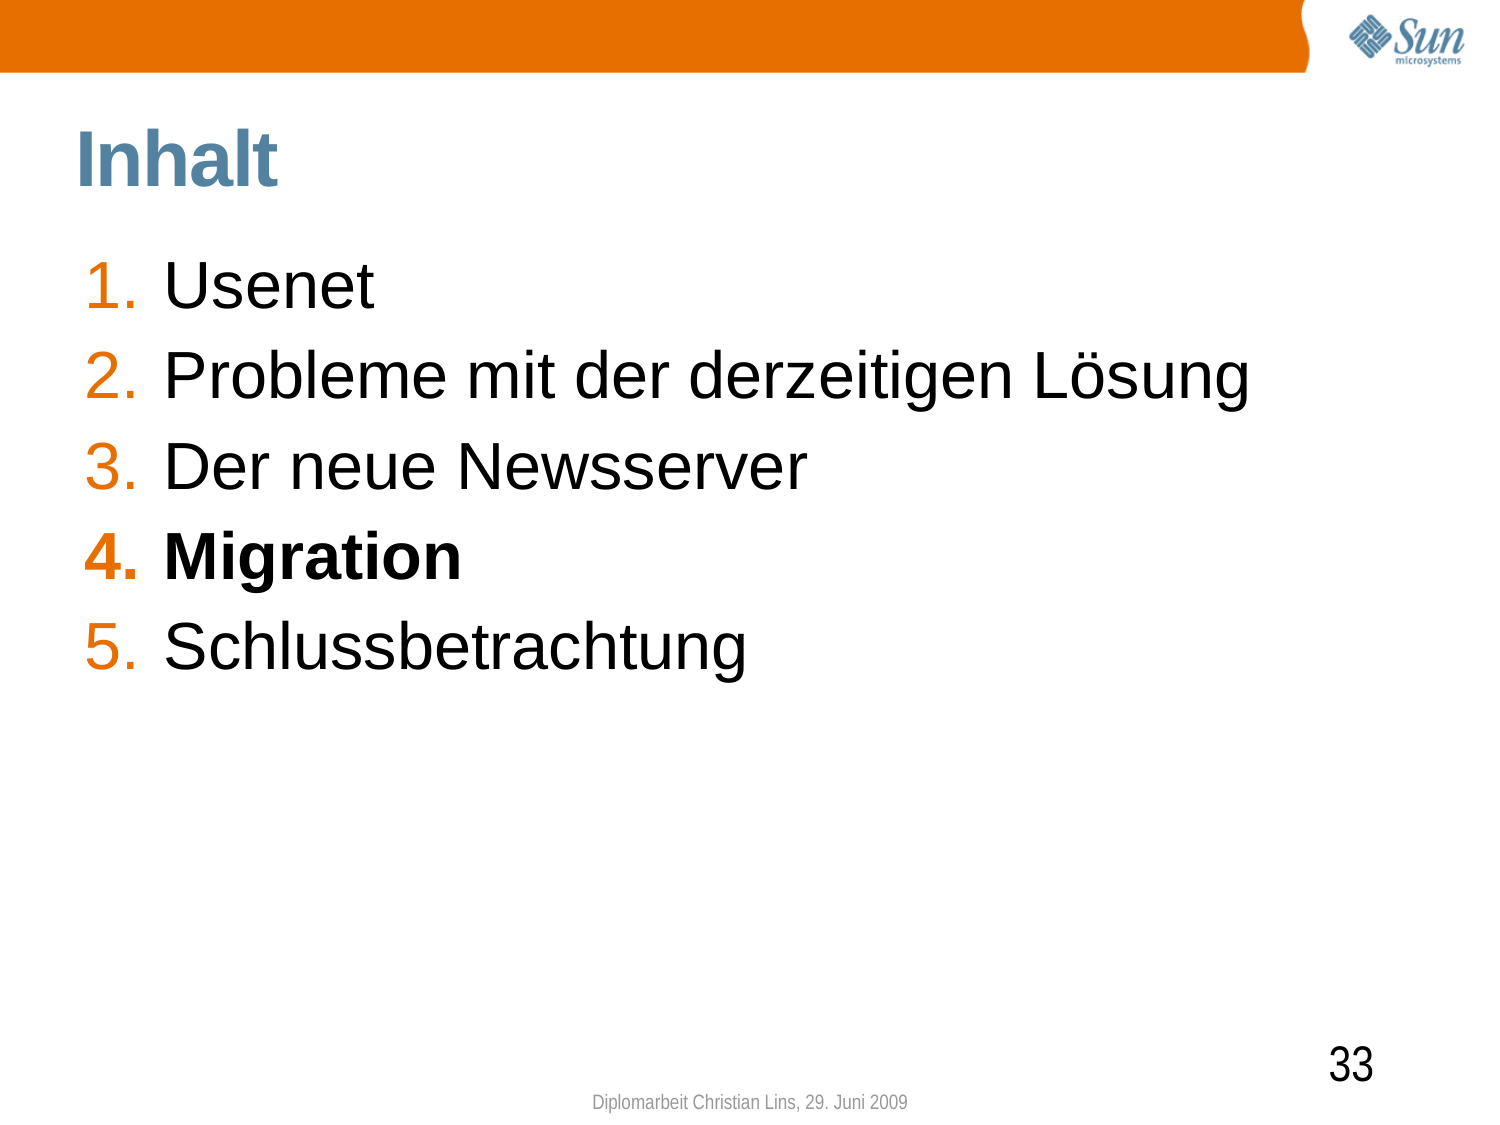

# Inhalt
Usenet
Probleme mit der derzeitigen Lösung
Der neue Newsserver
Migration
Schlussbetrachtung